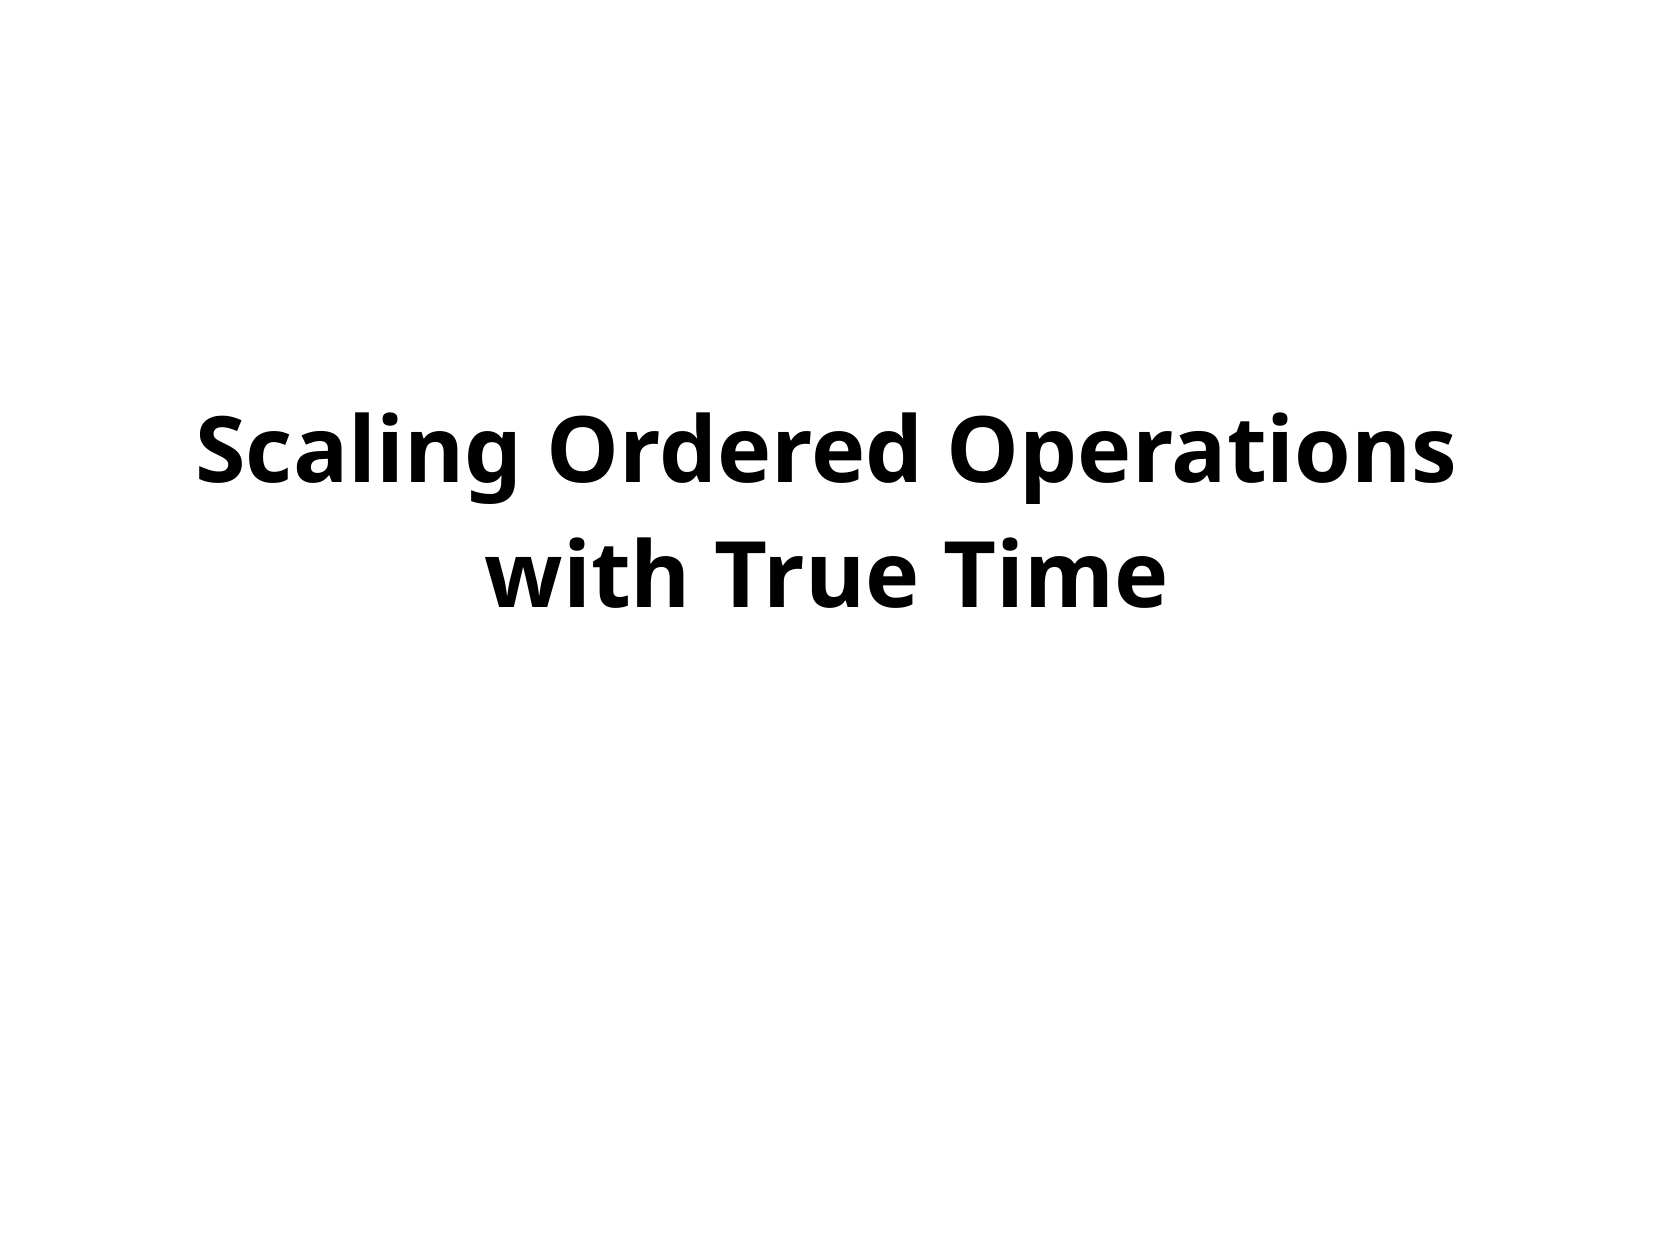

# Scaling Ordered Operations with True Time